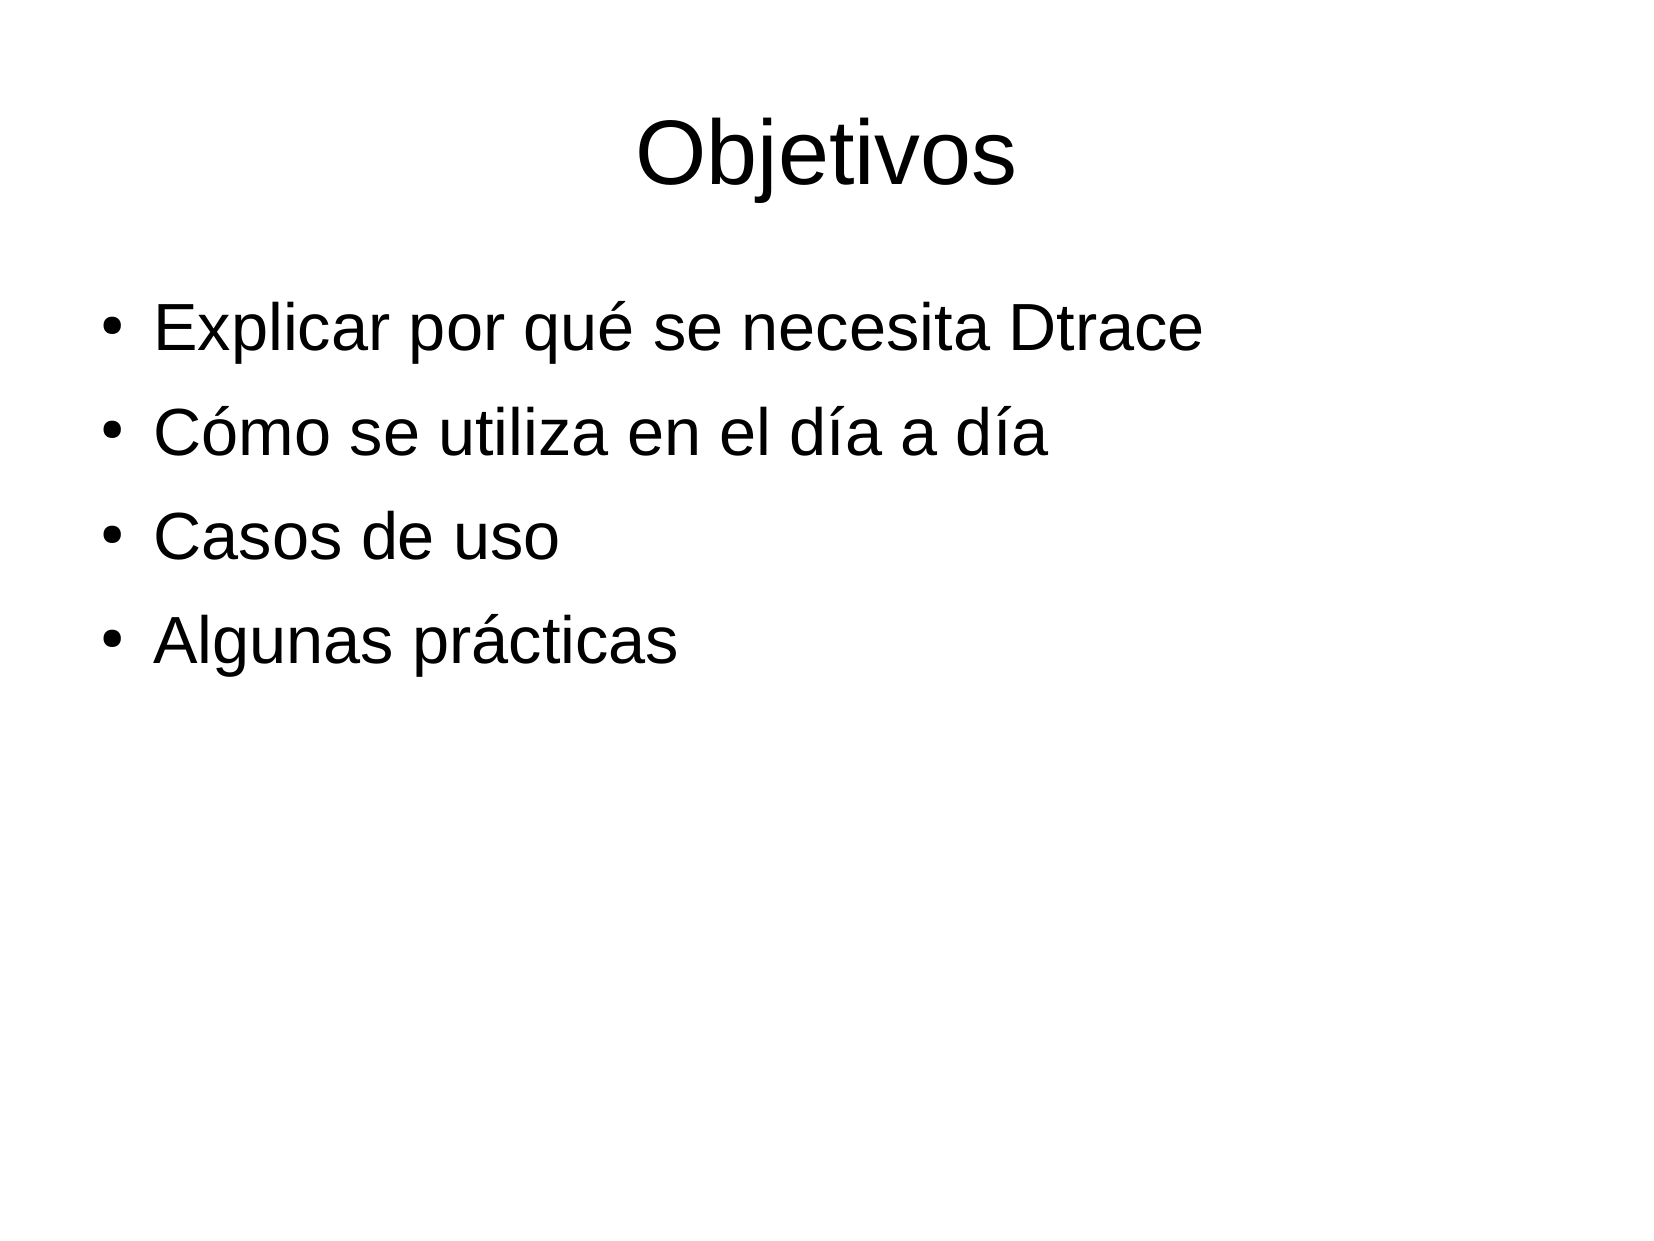

# Objetivos
Explicar por qué se necesita Dtrace
Cómo se utiliza en el día a día
Casos de uso
Algunas prácticas